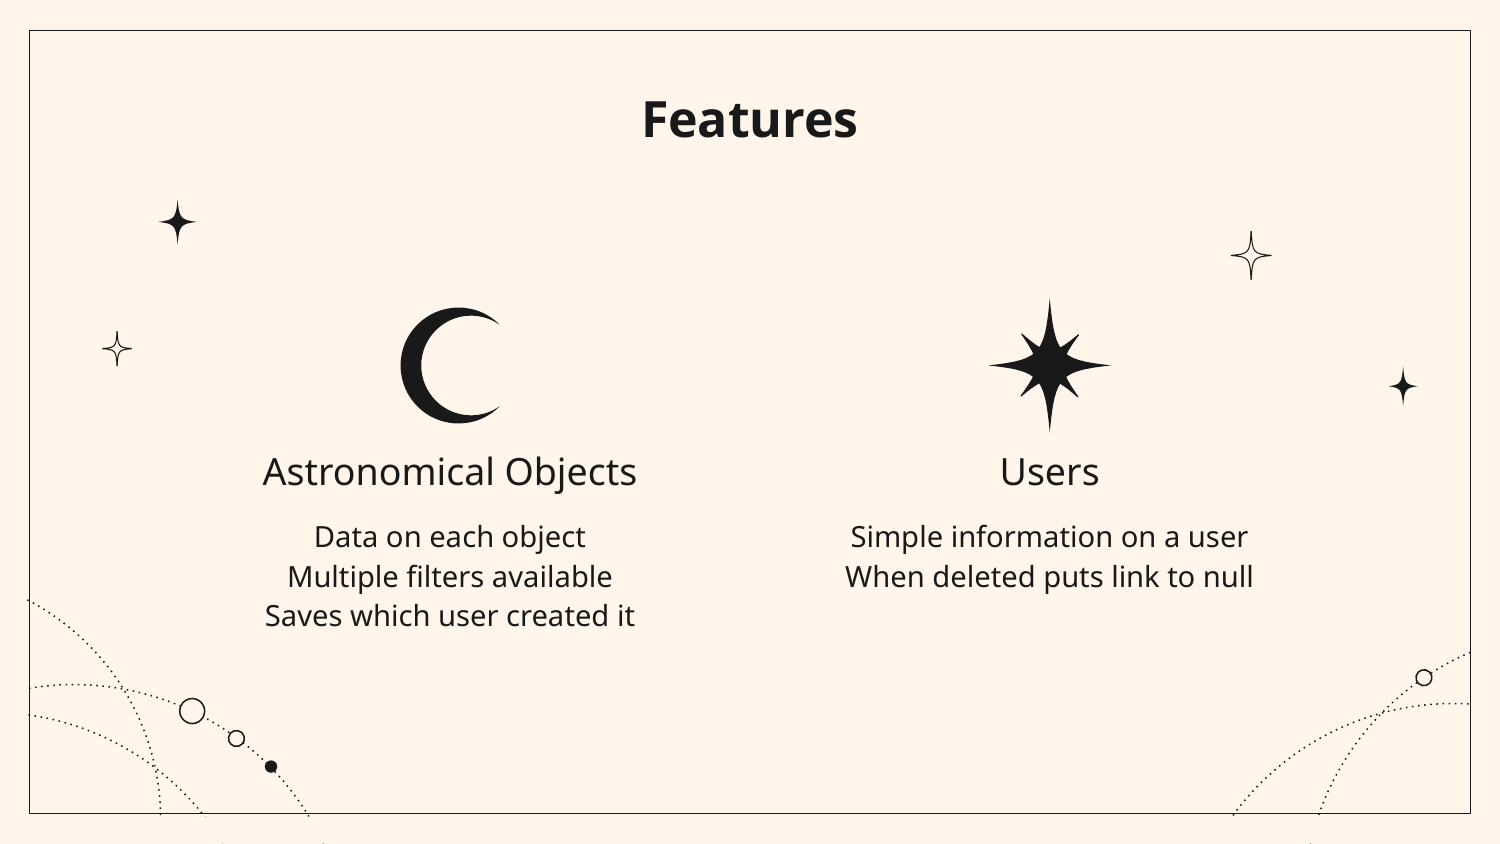

# Features
Astronomical Objects
Users
Data on each object
Multiple filters available
Saves which user created it
Simple information on a user
When deleted puts link to null